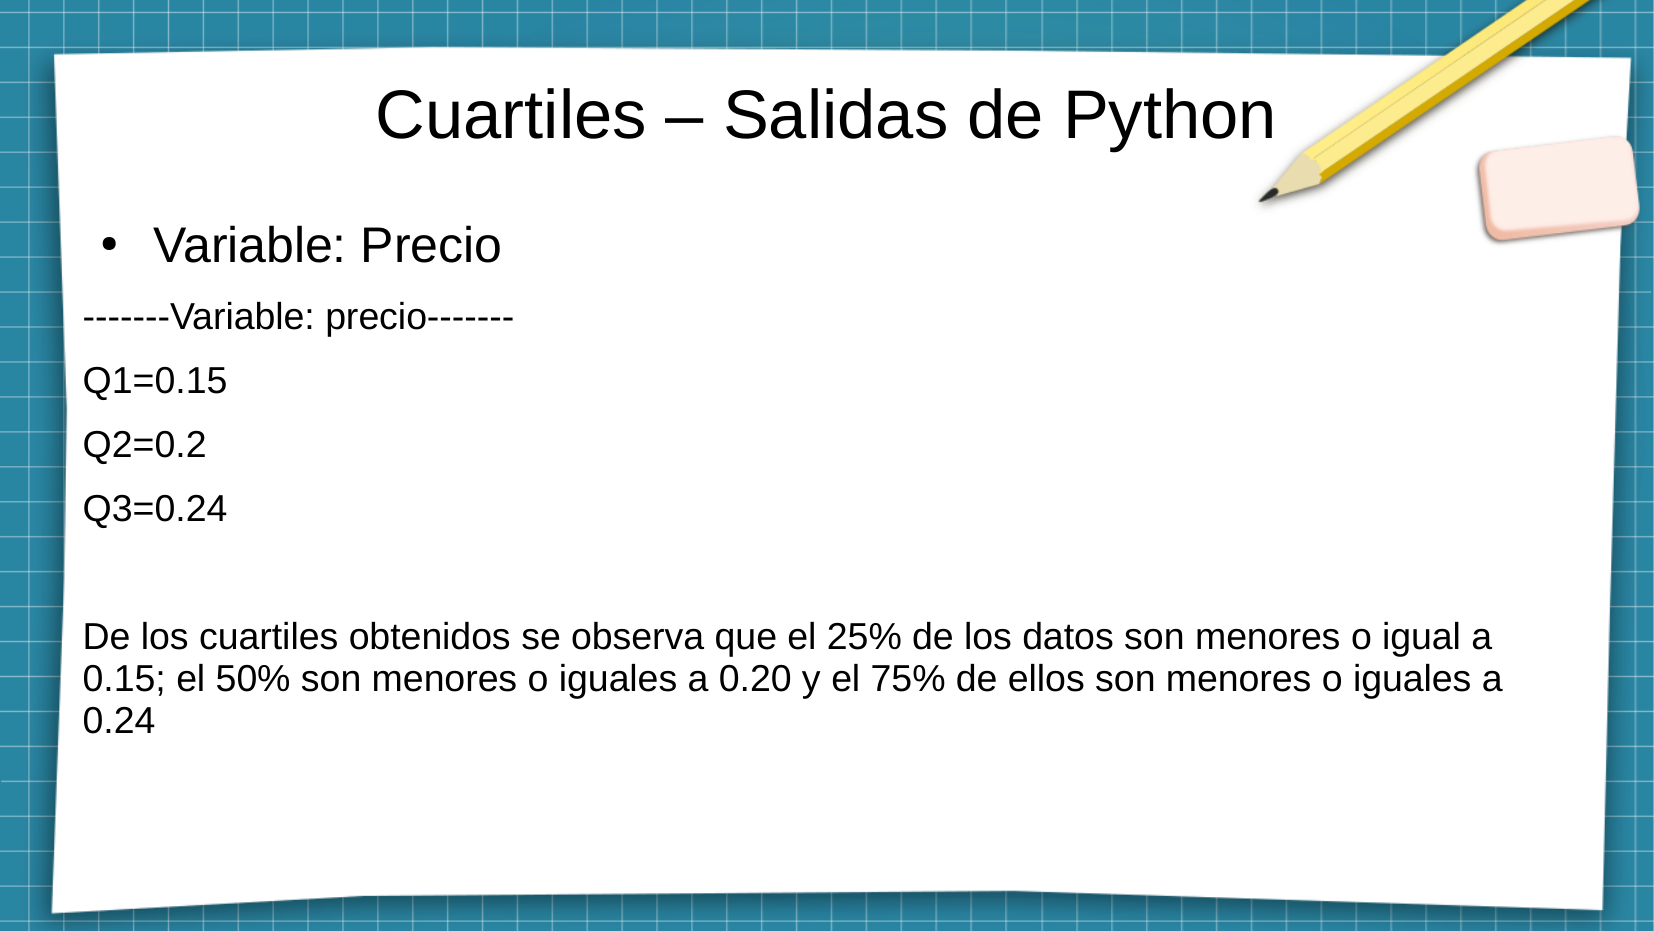

# Cuartiles – Salidas de Python
Variable: Precio
-------Variable: precio-------
Q1=0.15
Q2=0.2
Q3=0.24
De los cuartiles obtenidos se observa que el 25% de los datos son menores o igual a 0.15; el 50% son menores o iguales a 0.20 y el 75% de ellos son menores o iguales a 0.24